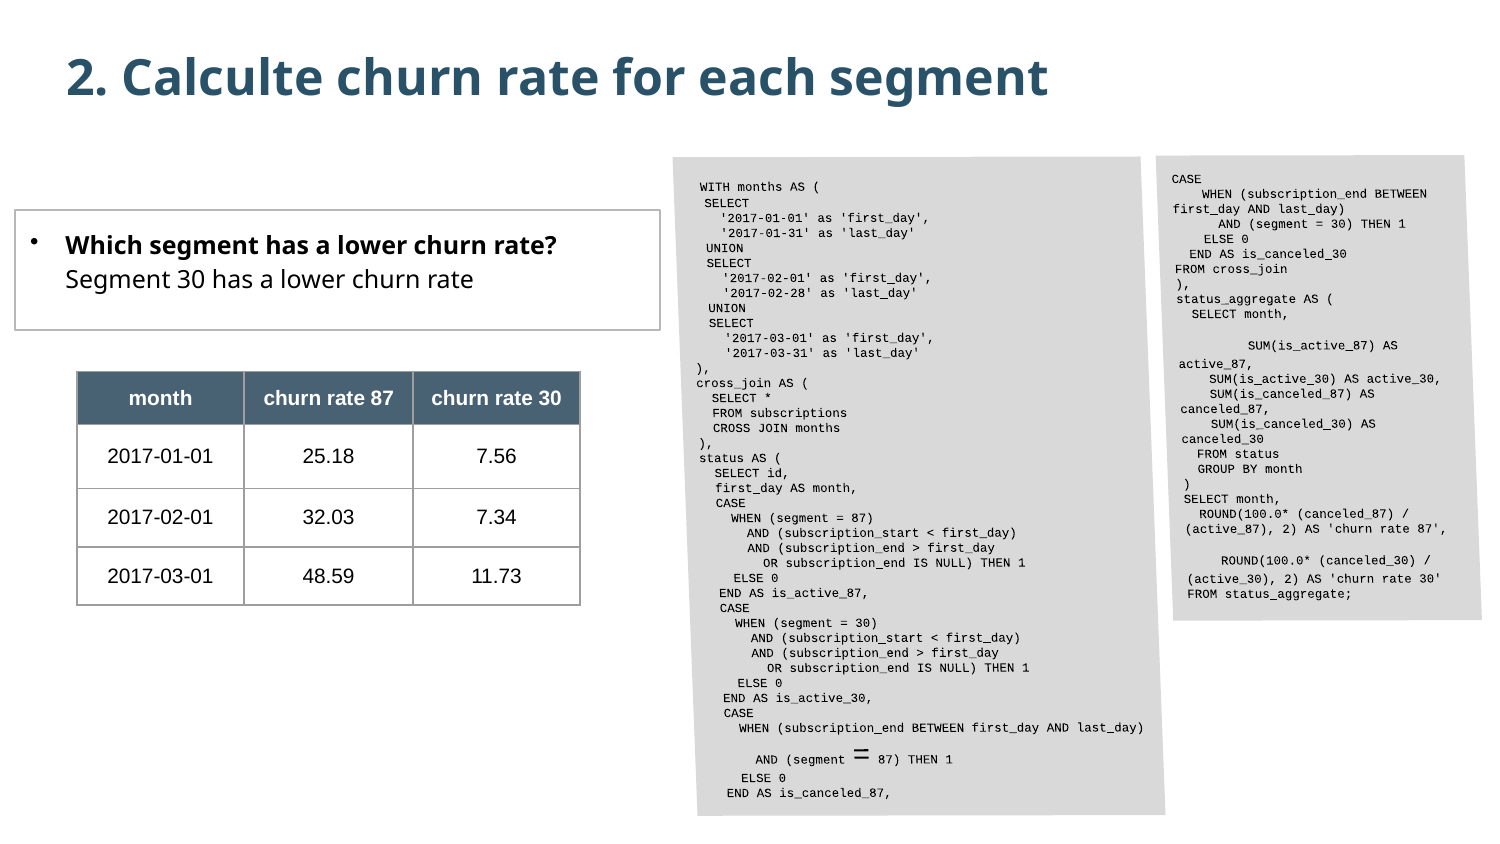

2. Calculte churn rate for each segment
CASE
 WHEN (subscription_end BETWEEN first_day AND last_day)
 AND (segment = 30) THEN 1
 ELSE 0
 END AS is_canceled_30
FROM cross_join
),
status_aggregate AS (
 SELECT month,
 SUM(is_active_87) AS active_87,
 SUM(is_active_30) AS active_30,
 SUM(is_canceled_87) AS canceled_87,
 SUM(is_canceled_30) AS canceled_30
 FROM status
 GROUP BY month
)
SELECT month,
 ROUND(100.0* (canceled_87) / (active_87), 2) AS 'churn rate 87',
 ROUND(100.0* (canceled_30) / (active_30), 2) AS 'churn rate 30'
FROM status_aggregate;
 WITH months AS (
 SELECT
 '2017-01-01' as 'first_day',
 '2017-01-31' as 'last_day'
 UNION
 SELECT
 '2017-02-01' as 'first_day',
 '2017-02-28' as 'last_day'
 UNION
 SELECT
 '2017-03-01' as 'first_day',
 '2017-03-31' as 'last_day'
),
cross_join AS (
 SELECT *
 FROM subscriptions
 CROSS JOIN months
),
status AS (
 SELECT id,
 first_day AS month,
 CASE
 WHEN (segment = 87)
 AND (subscription_start < first_day)
 AND (subscription_end > first_day
 OR subscription_end IS NULL) THEN 1
 ELSE 0
 END AS is_active_87,
 CASE
 WHEN (segment = 30)
 AND (subscription_start < first_day)
 AND (subscription_end > first_day
 OR subscription_end IS NULL) THEN 1
 ELSE 0
 END AS is_active_30,
 CASE
 WHEN (subscription_end BETWEEN first_day AND last_day)
 AND (segment = 87) THEN 1
 ELSE 0
 END AS is_canceled_87,
Which segment has a lower churn rate?
Segment 30 has a lower churn rate
| month | churn rate 87 | churn rate 30 |
| --- | --- | --- |
| 2017-01-01 | 25.18 | 7.56 |
| 2017-02-01 | 32.03 | 7.34 |
| 2017-03-01 | 48.59 | 11.73 |